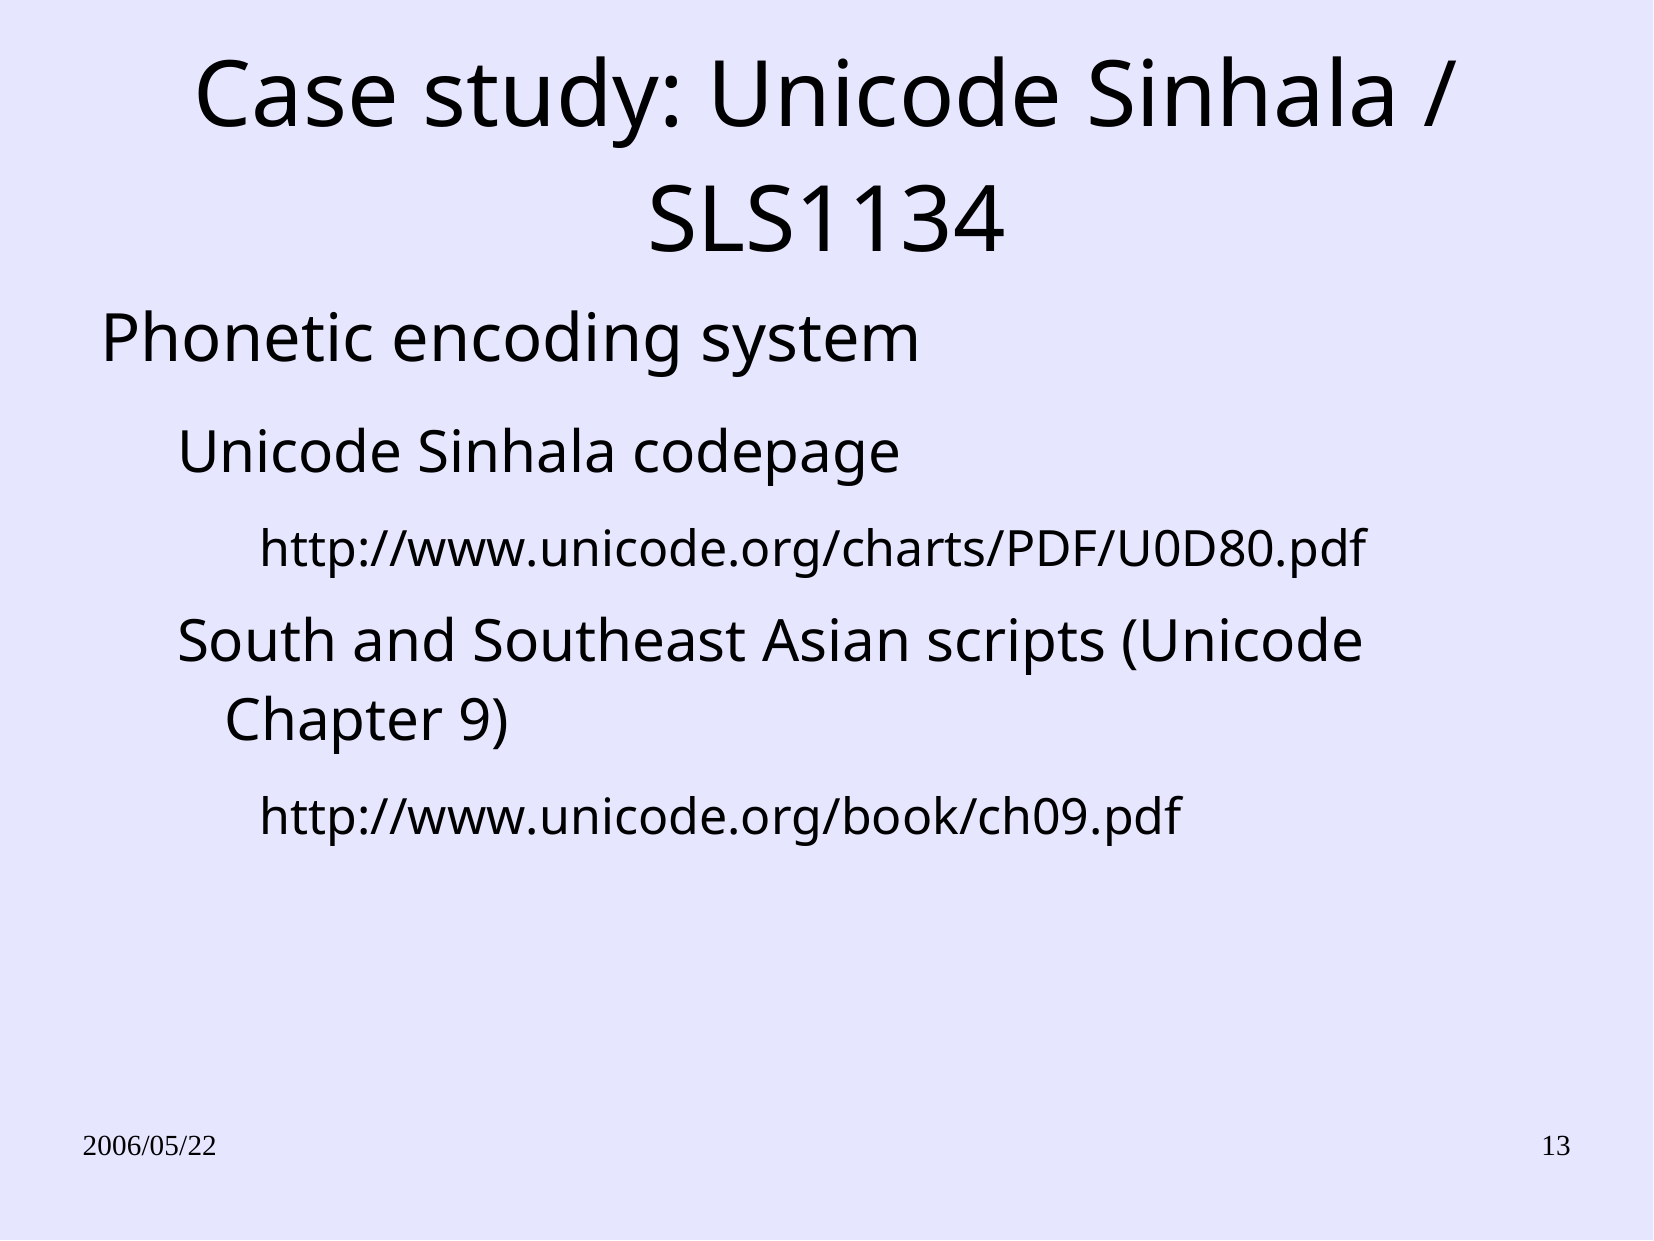

# Case study: Unicode Sinhala / SLS1134
Phonetic encoding system
Unicode Sinhala codepage
http://www.unicode.org/charts/PDF/U0D80.pdf
South and Southeast Asian scripts (Unicode Chapter 9)
http://www.unicode.org/book/ch09.pdf
2006/05/22
13